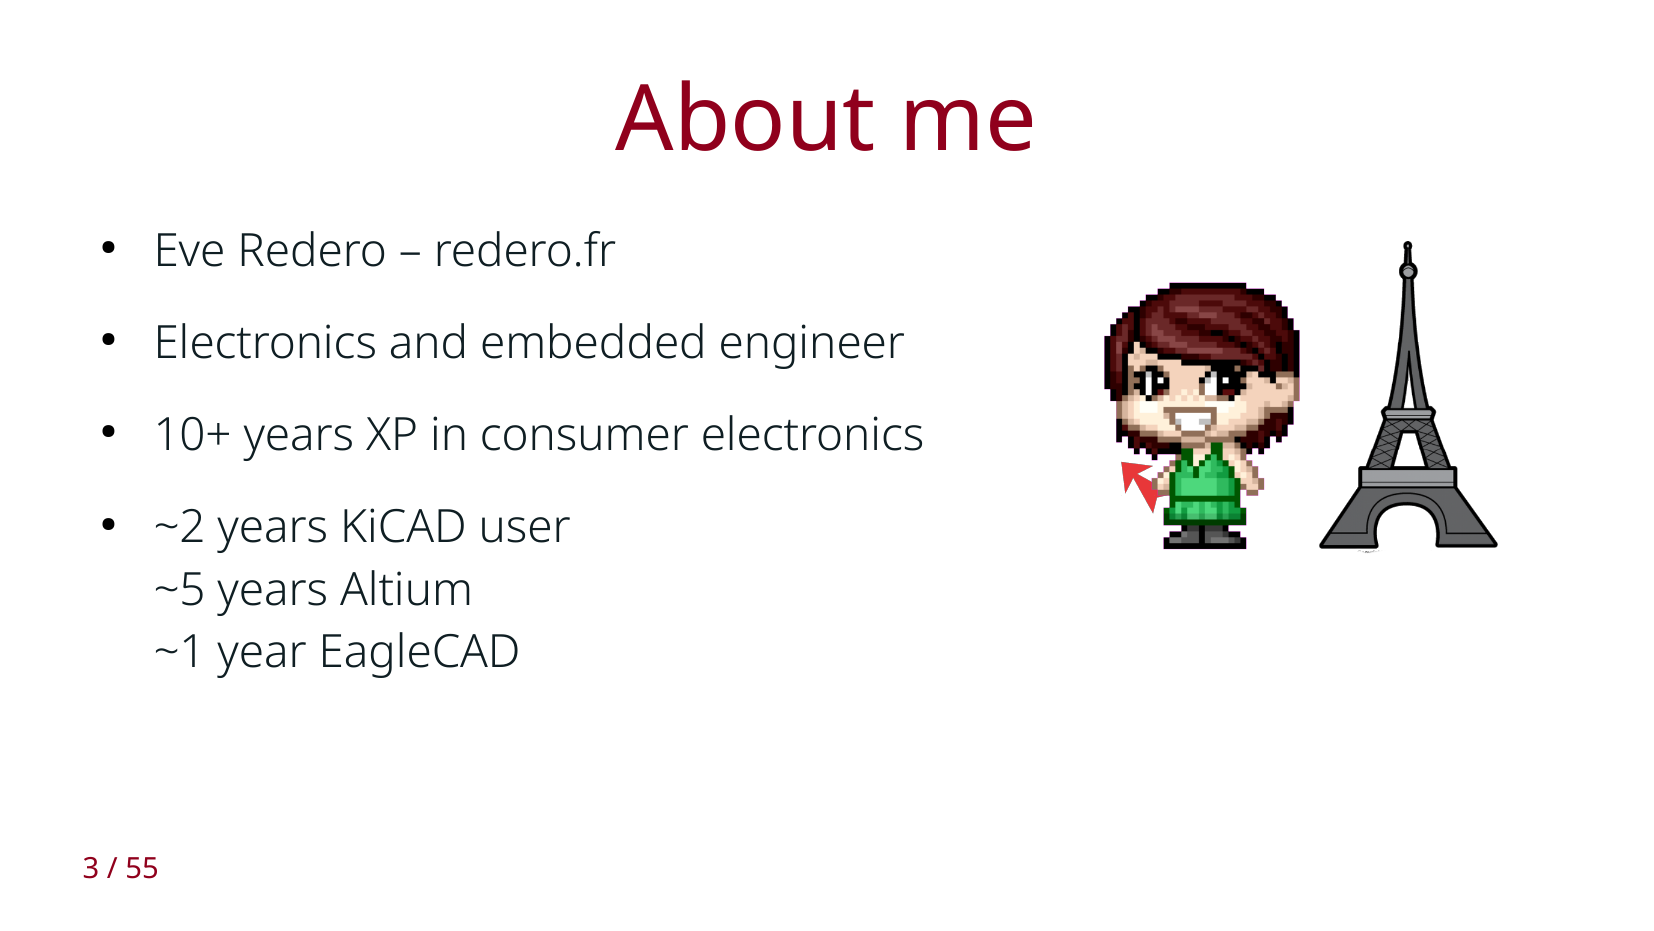

# About me
Eve Redero – redero.fr
Electronics and embedded engineer
10+ years XP in consumer electronics
~2 years KiCAD user
~5 years Altium
~1 year EagleCAD
3